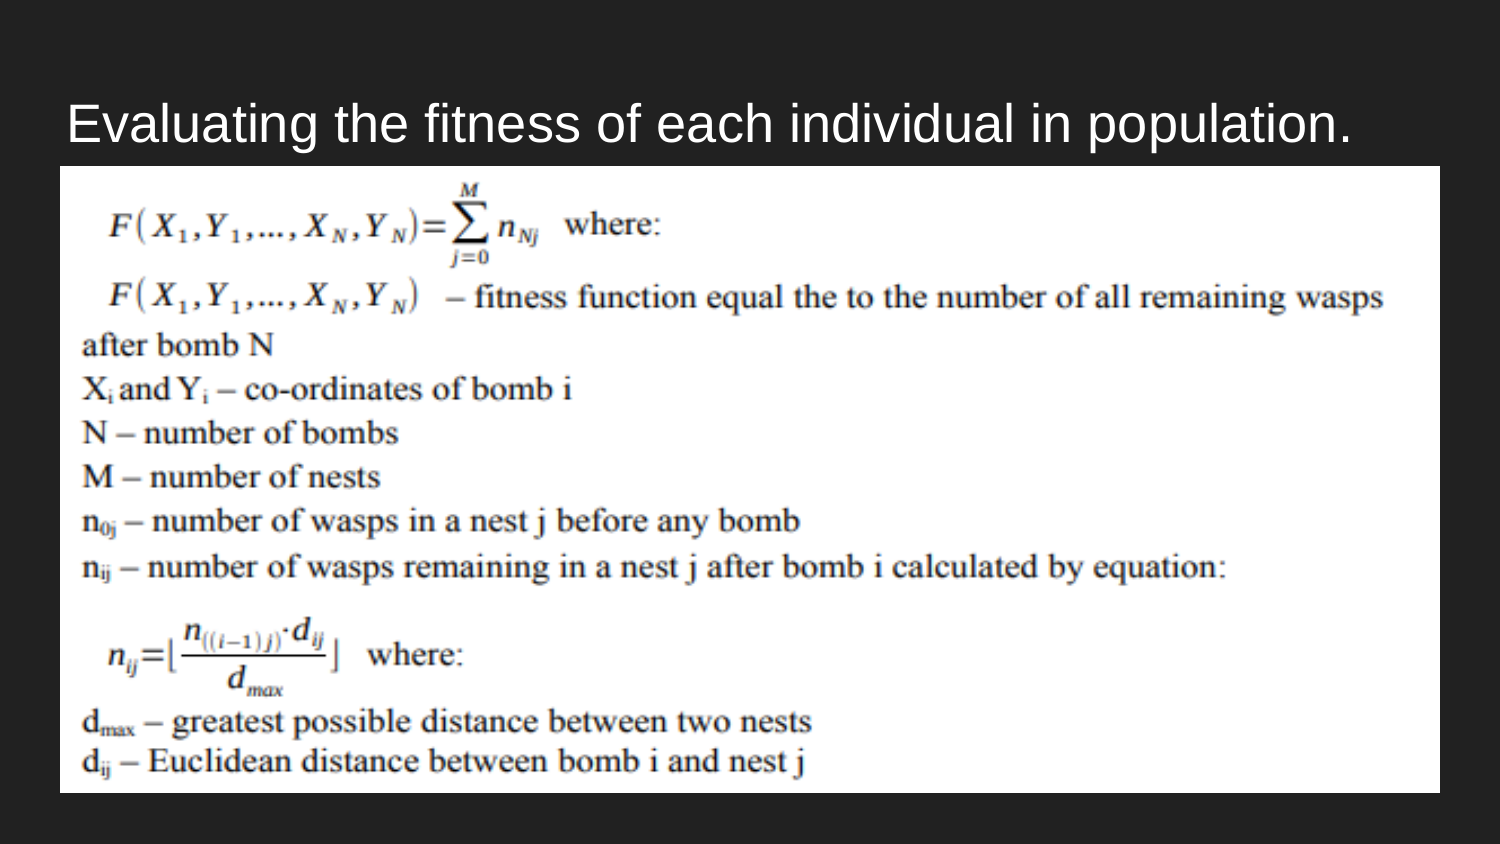

# Evaluating the fitness of each individual in population.